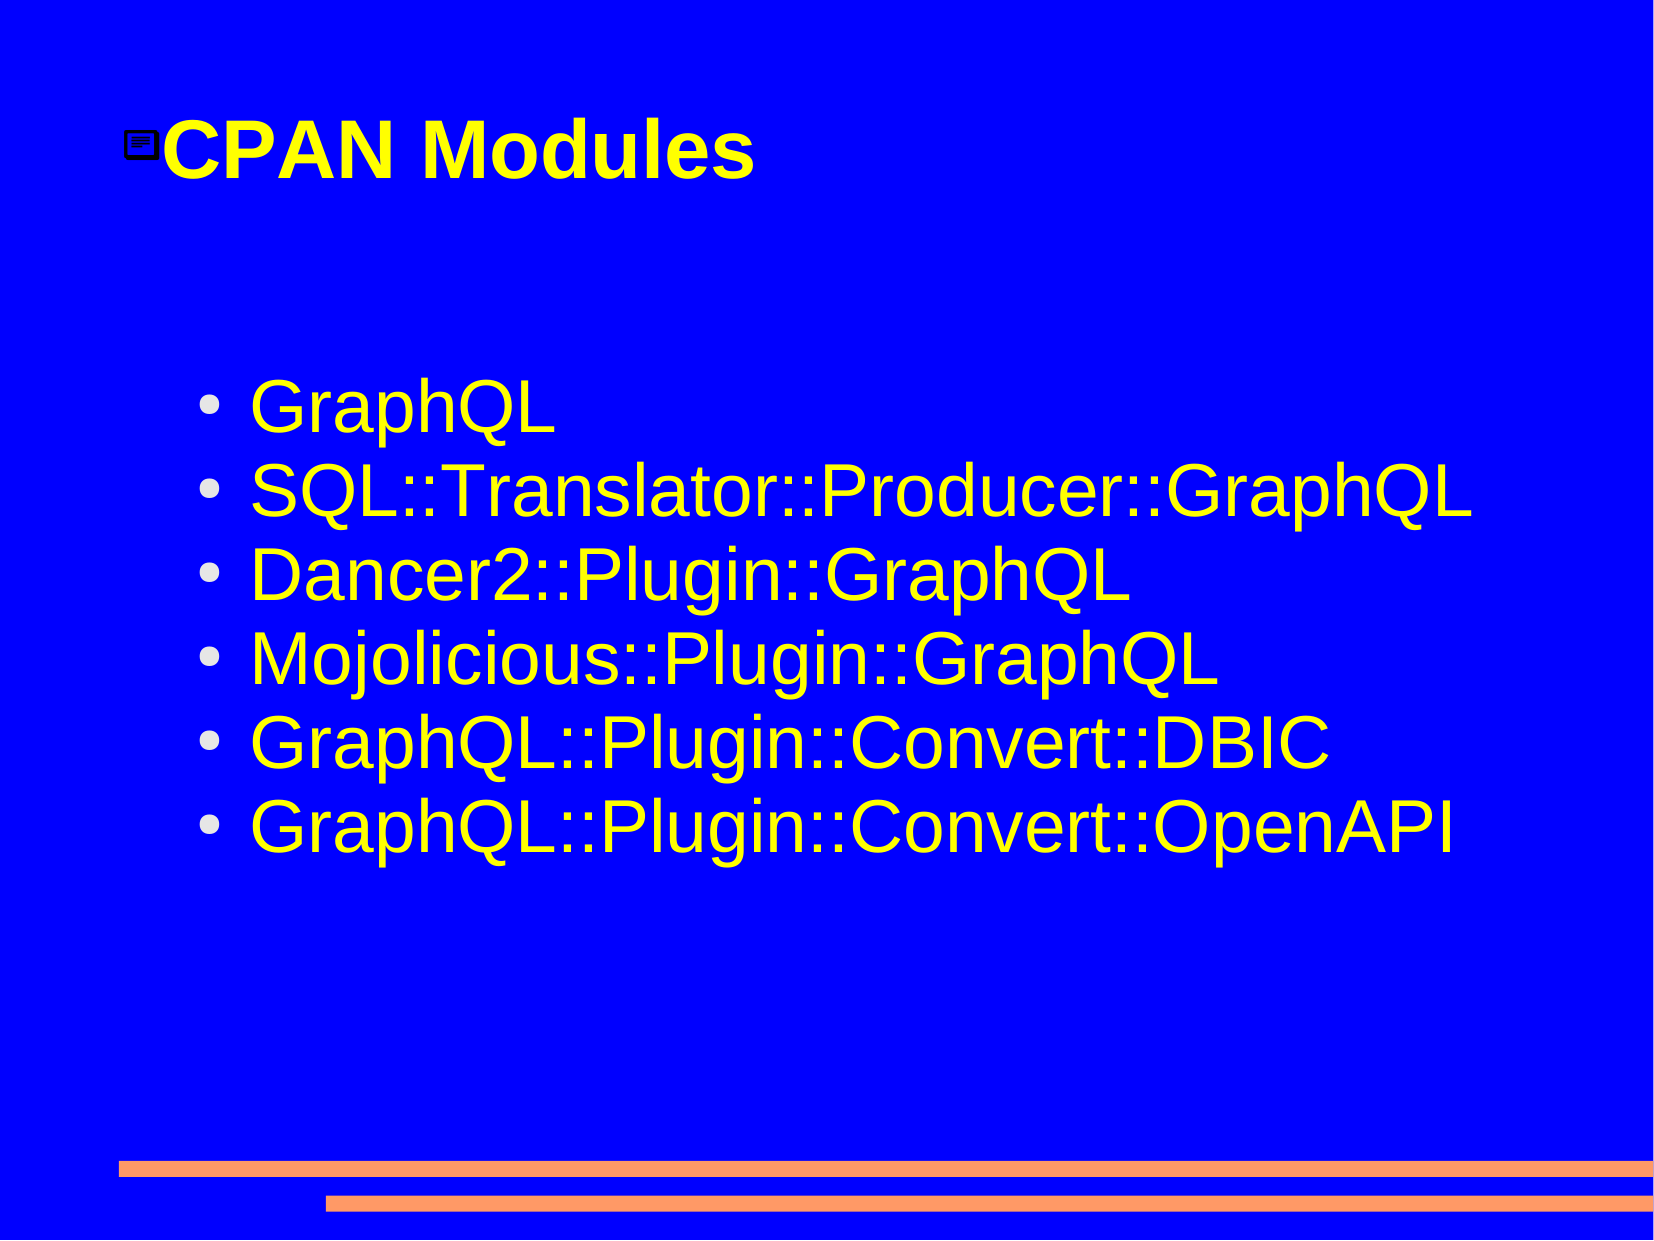

# CPAN Modules
GraphQL
SQL::Translator::Producer::GraphQL
Dancer2::Plugin::GraphQL
Mojolicious::Plugin::GraphQL
GraphQL::Plugin::Convert::DBIC
GraphQL::Plugin::Convert::OpenAPI